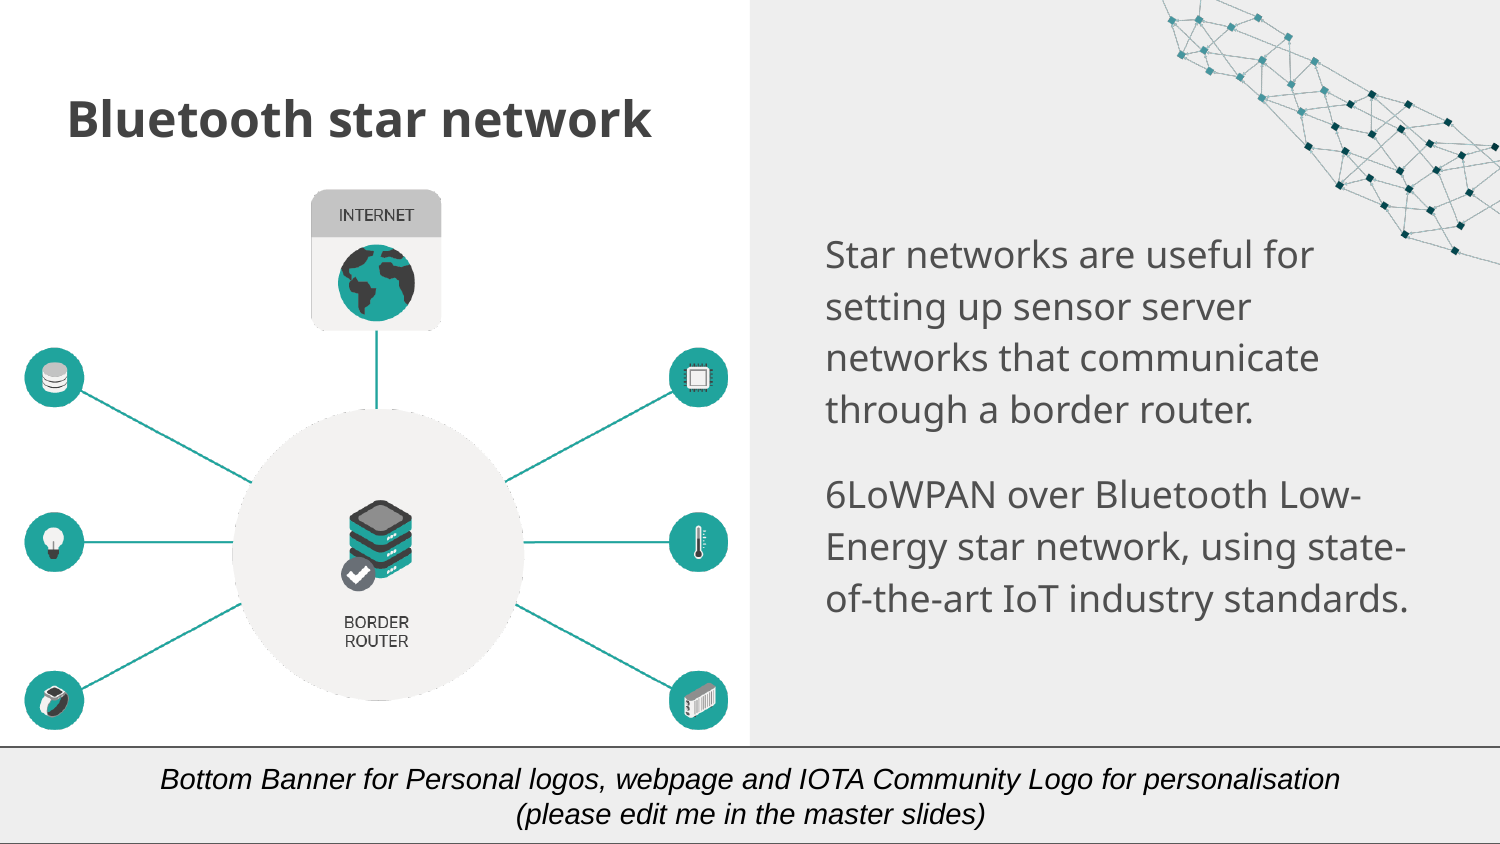

# Bluetooth star network
Star networks are useful for setting up sensor server networks that communicate through a border router.
6LoWPAN over Bluetooth Low-Energy star network, using state-of-the-art IoT industry standards.